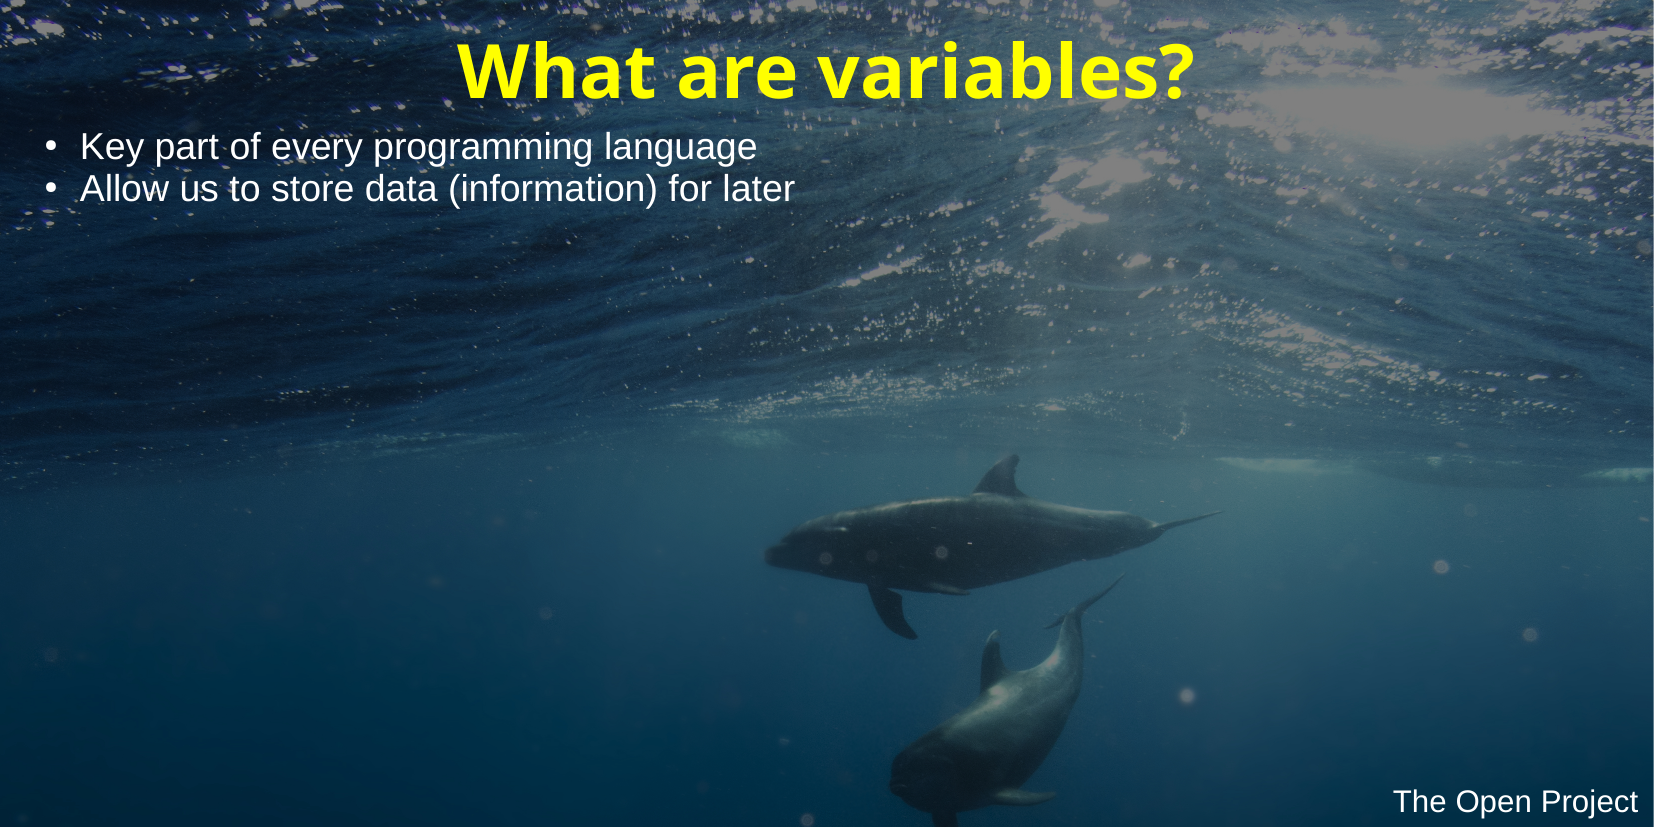

# What are variables?
Key part of every programming language
Allow us to store data (information) for later
The Open Project